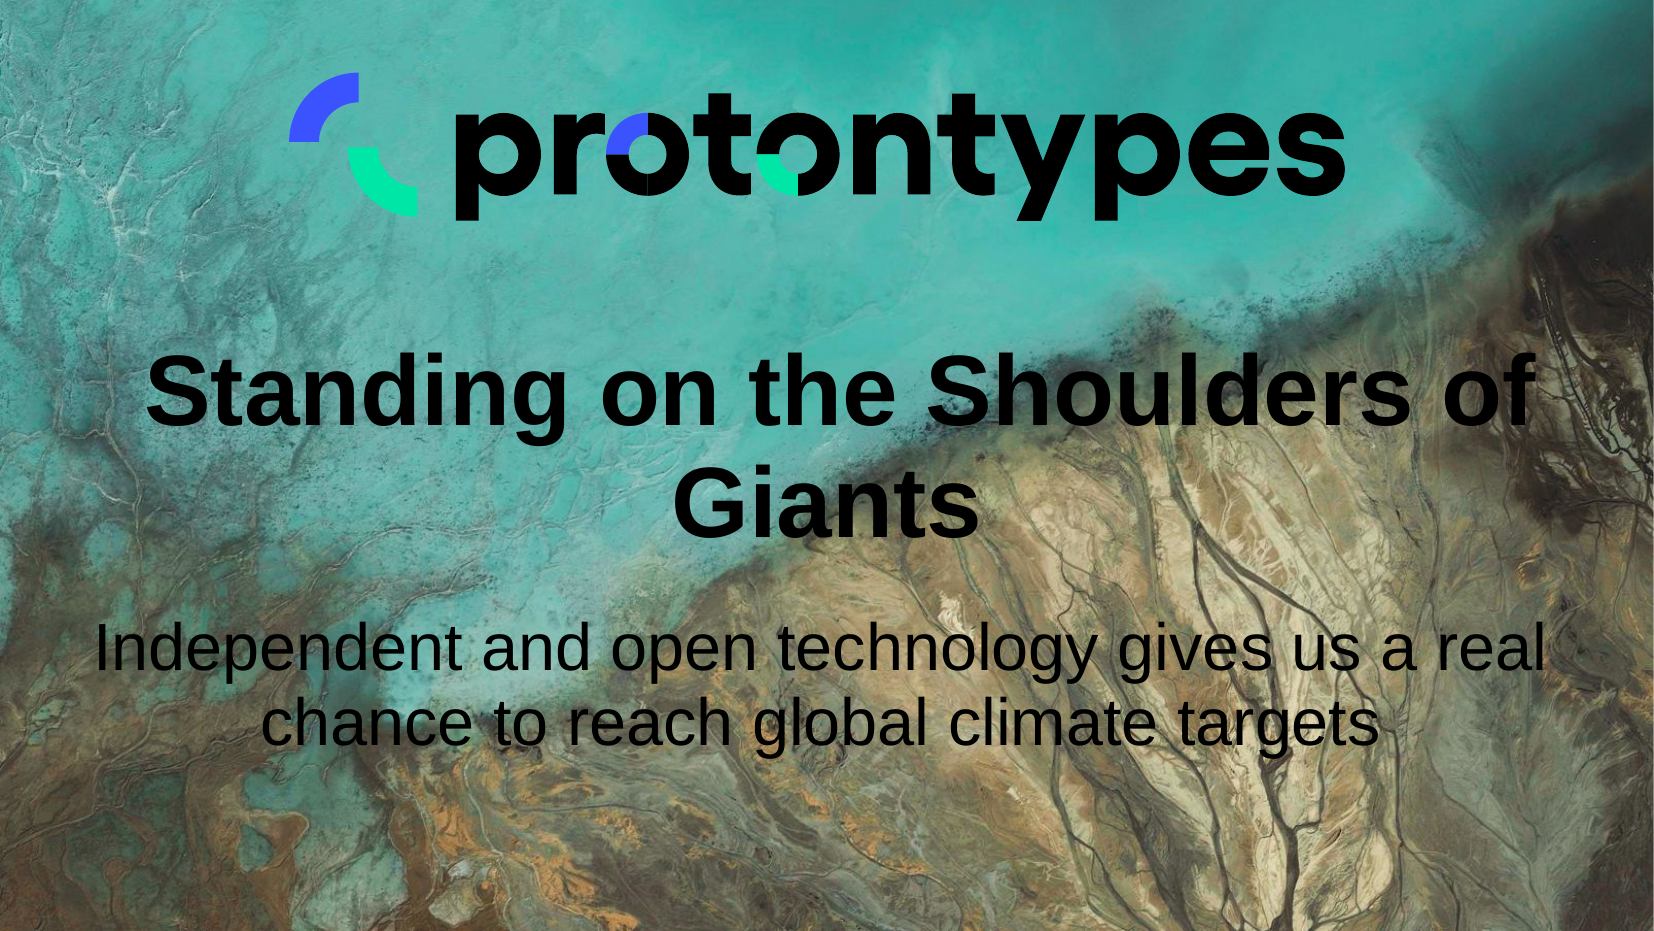

# Standing on the Shoulders of Giants
Independent and open technology gives us a real chance to reach global climate targets